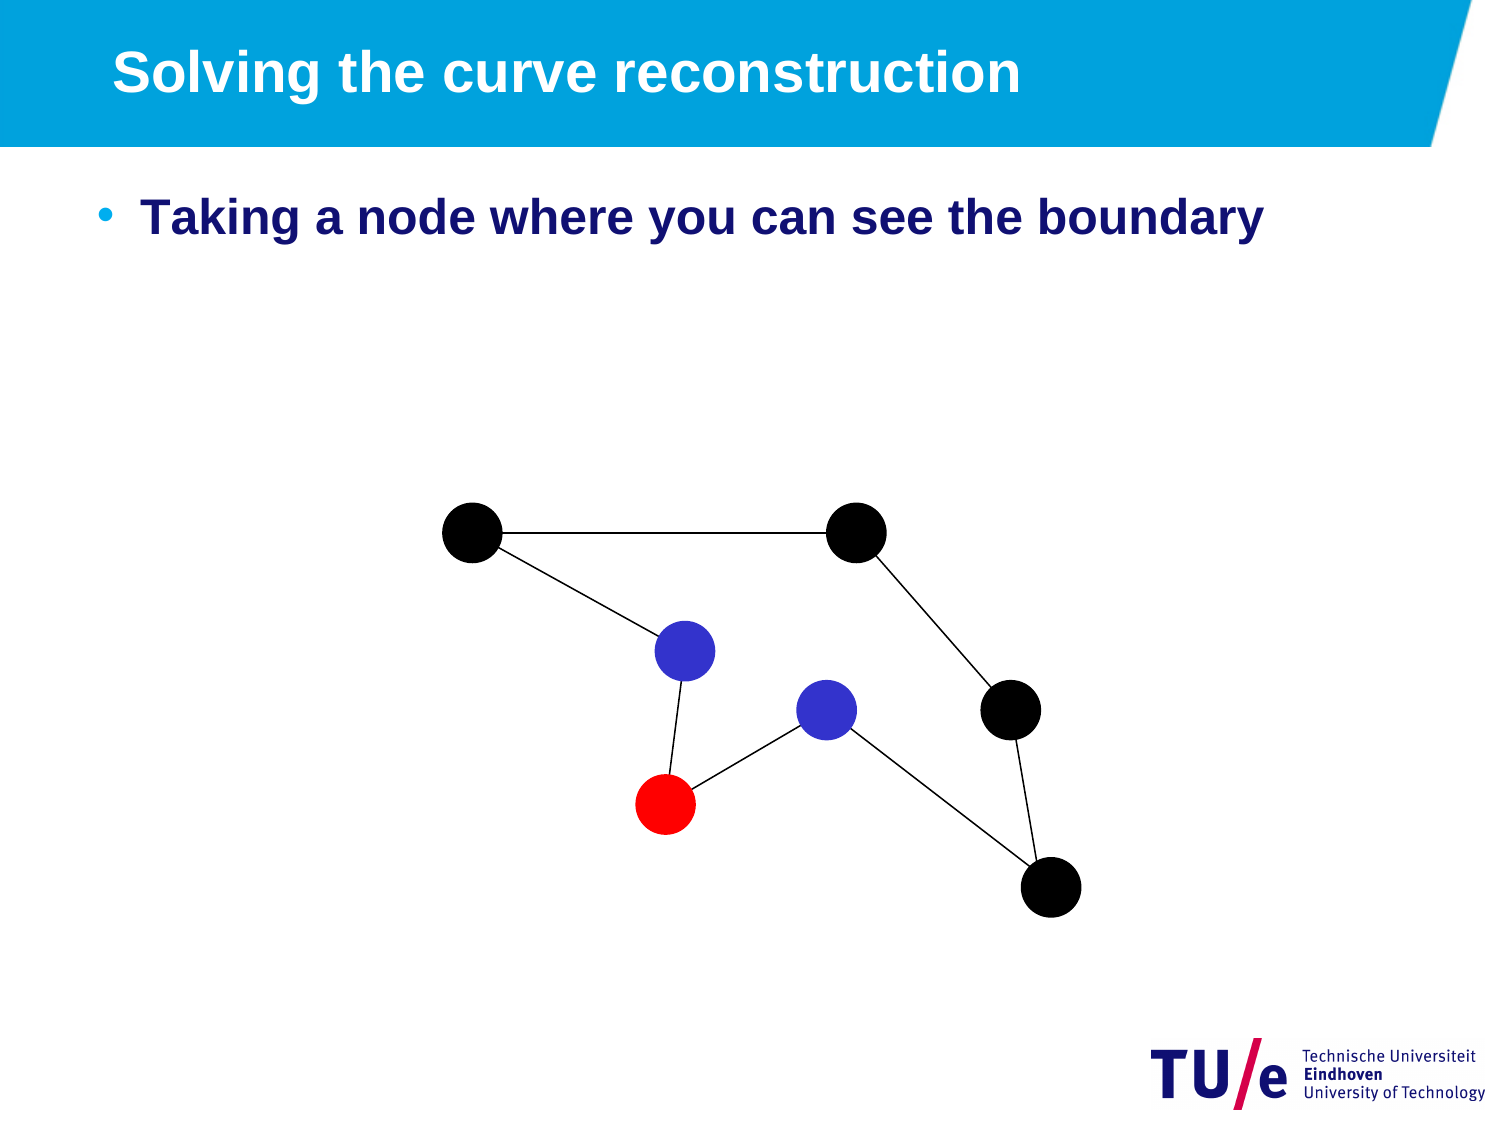

Solving the curve reconstruction
Taking a node where you can see the boundary